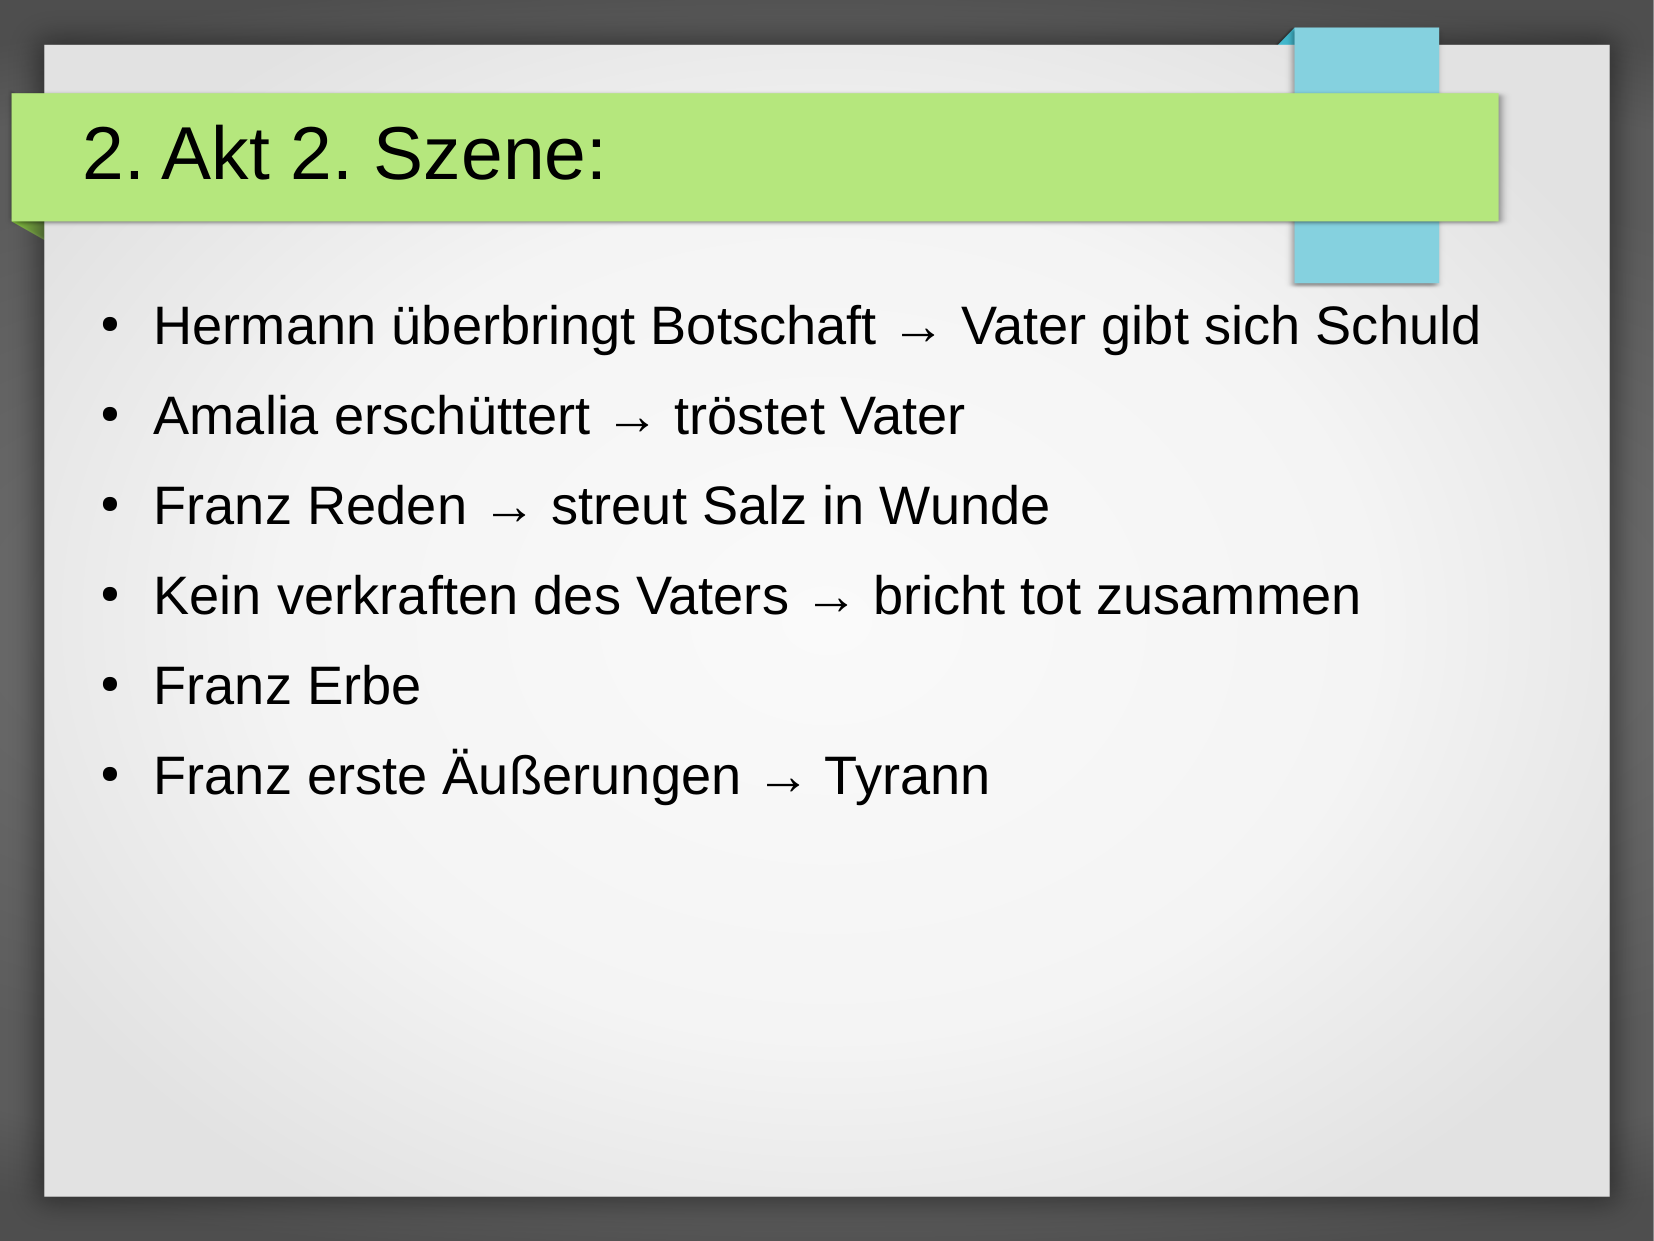

# 2. Akt 2. Szene:
Hermann überbringt Botschaft → Vater gibt sich Schuld
Amalia erschüttert → tröstet Vater
Franz Reden → streut Salz in Wunde
Kein verkraften des Vaters → bricht tot zusammen
Franz Erbe
Franz erste Äußerungen → Tyrann